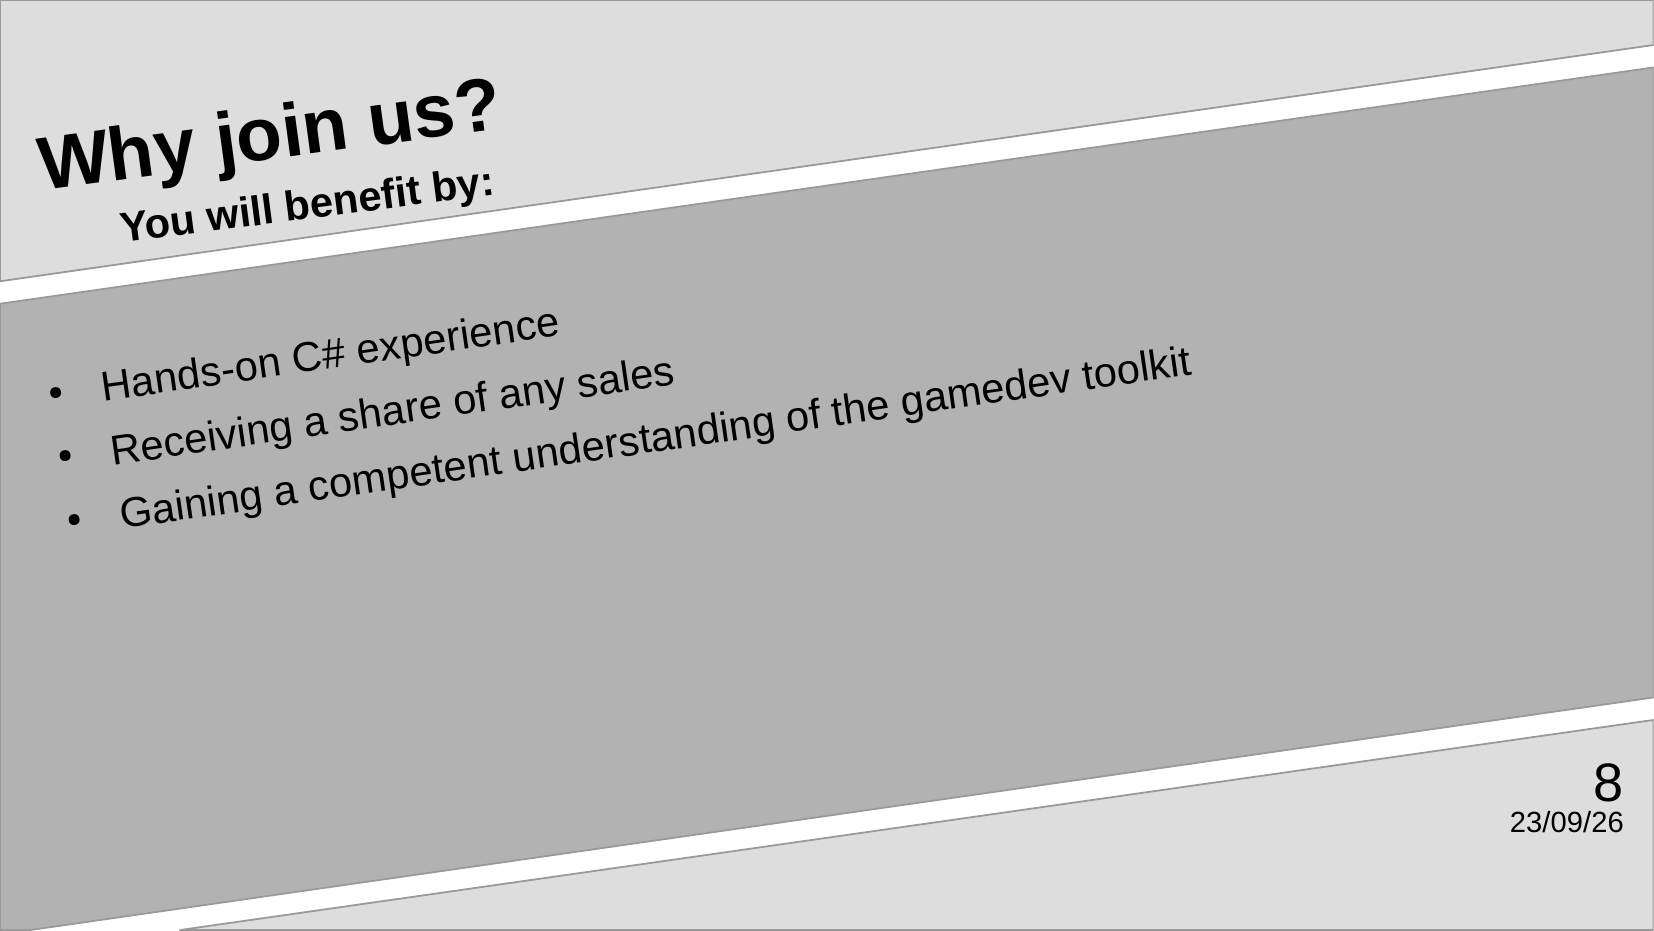

# Why join us?
You will benefit by:
Hands-on C# experience
Receiving a share of any sales
Gaining a competent understanding of the gamedev toolkit
8